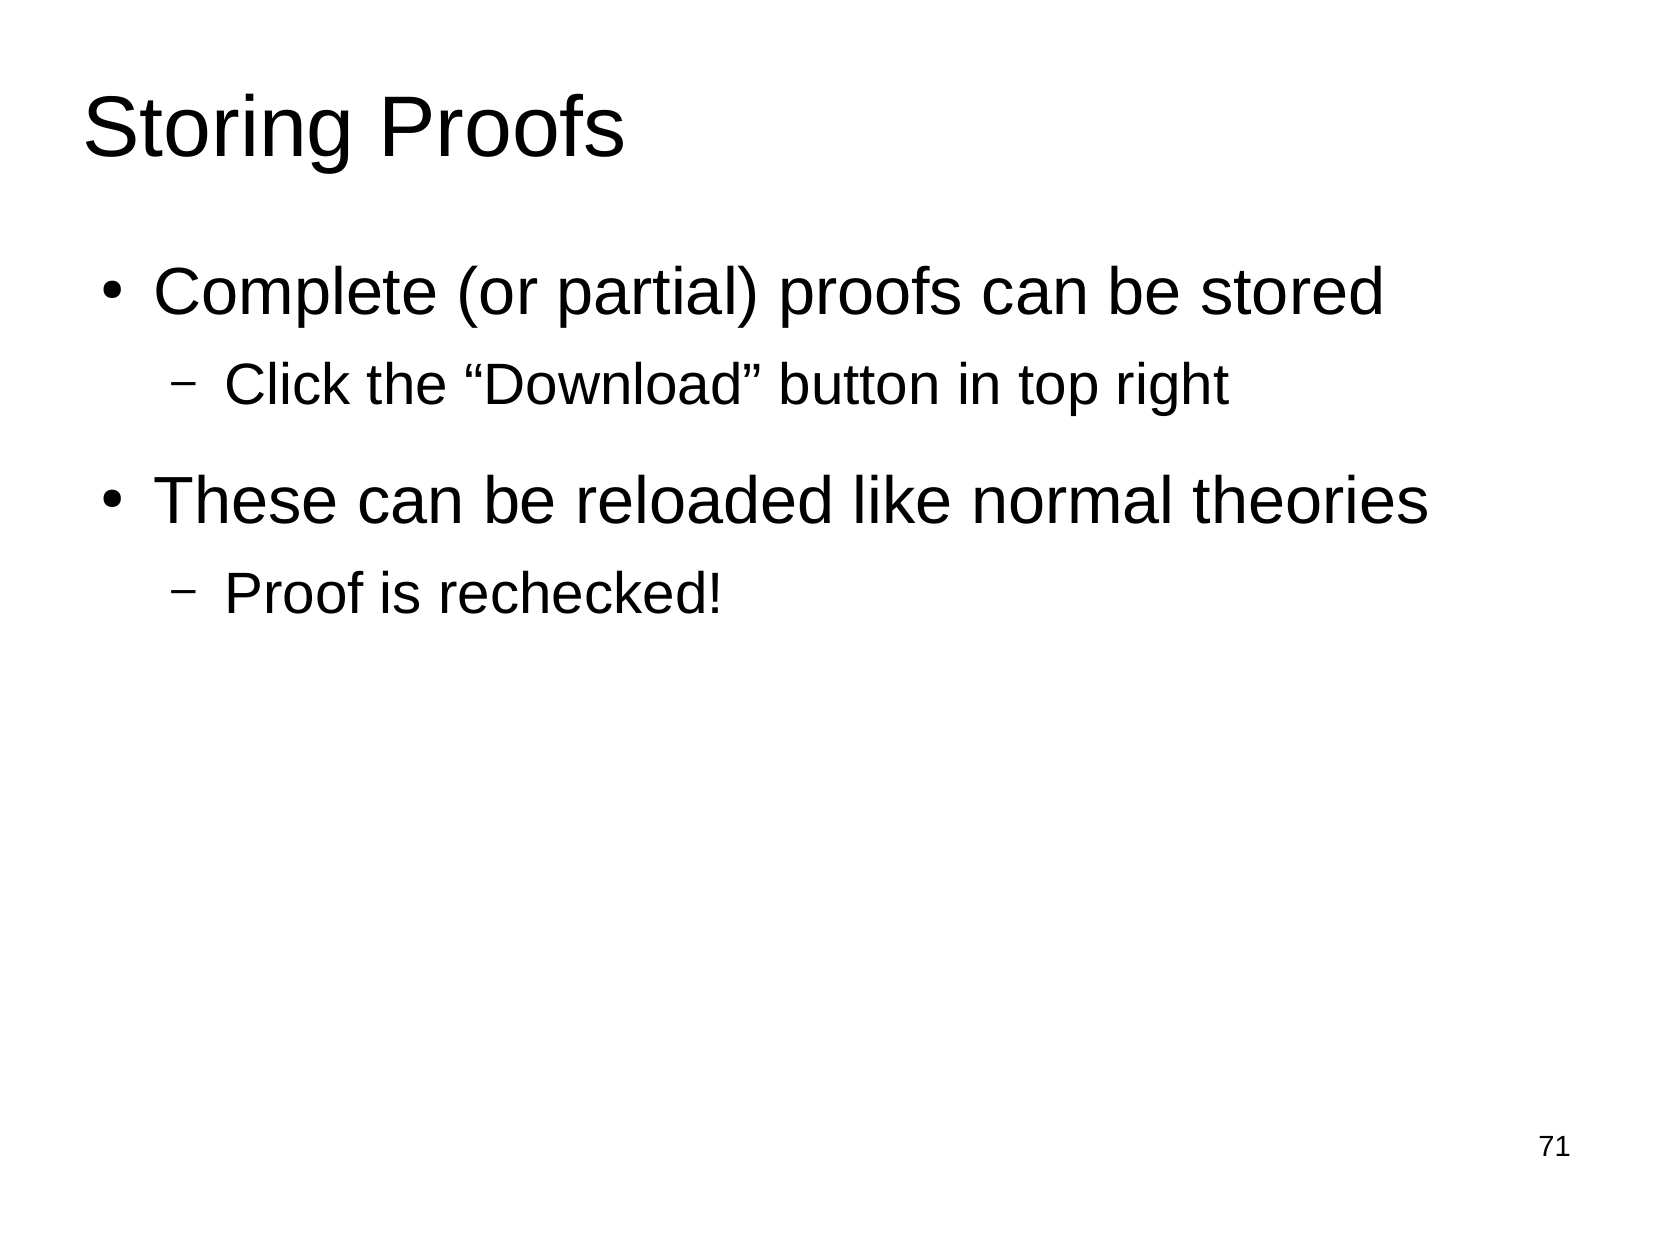

# Storing Proofs
Complete (or partial) proofs can be stored
Click the “Download” button in top right
These can be reloaded like normal theories
Proof is rechecked!
71